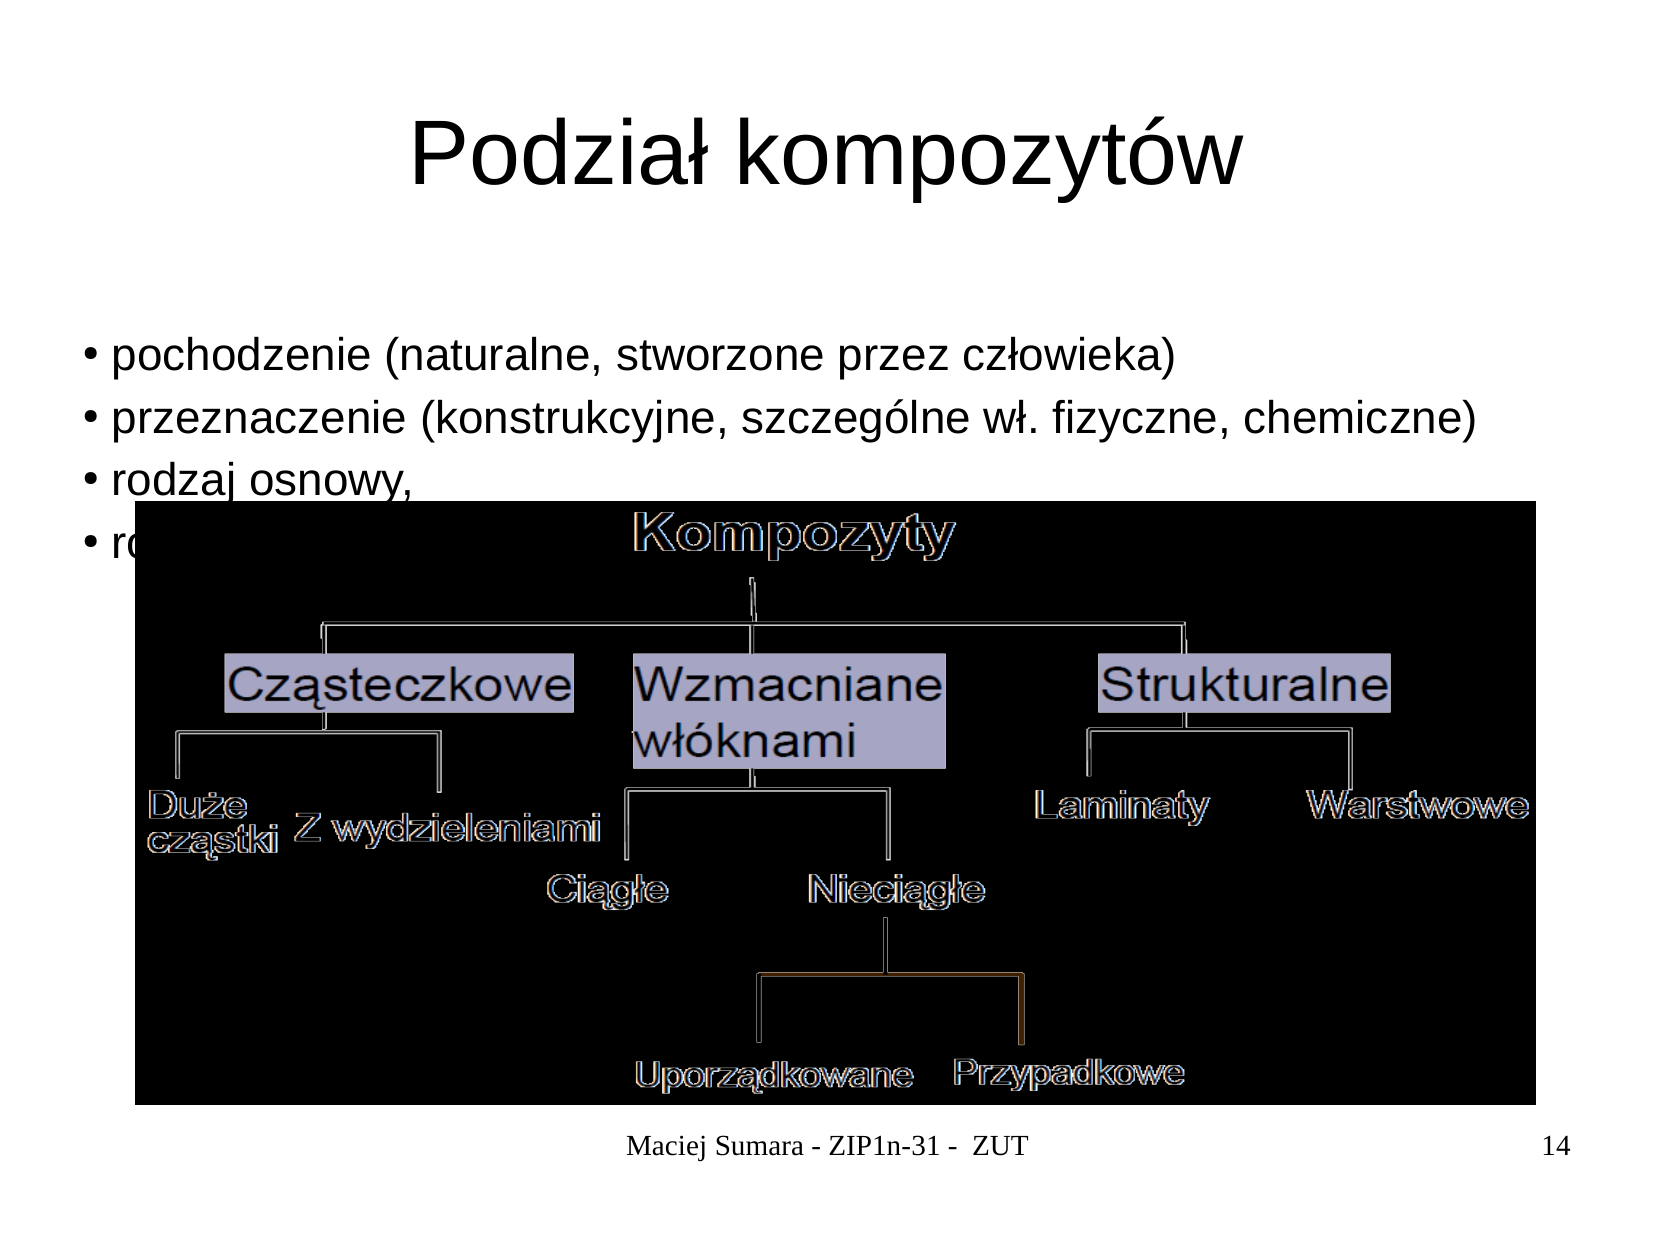

# Podział kompozytów
 pochodzenie (naturalne, stworzone przez człowieka)
 przeznaczenie (konstrukcyjne, szczególne wł. fizyczne, chemiczne)
 rodzaj osnowy,
 rodzaj zbrojenia.
Maciej Sumara - ZIP1n-31 - ZUT
14